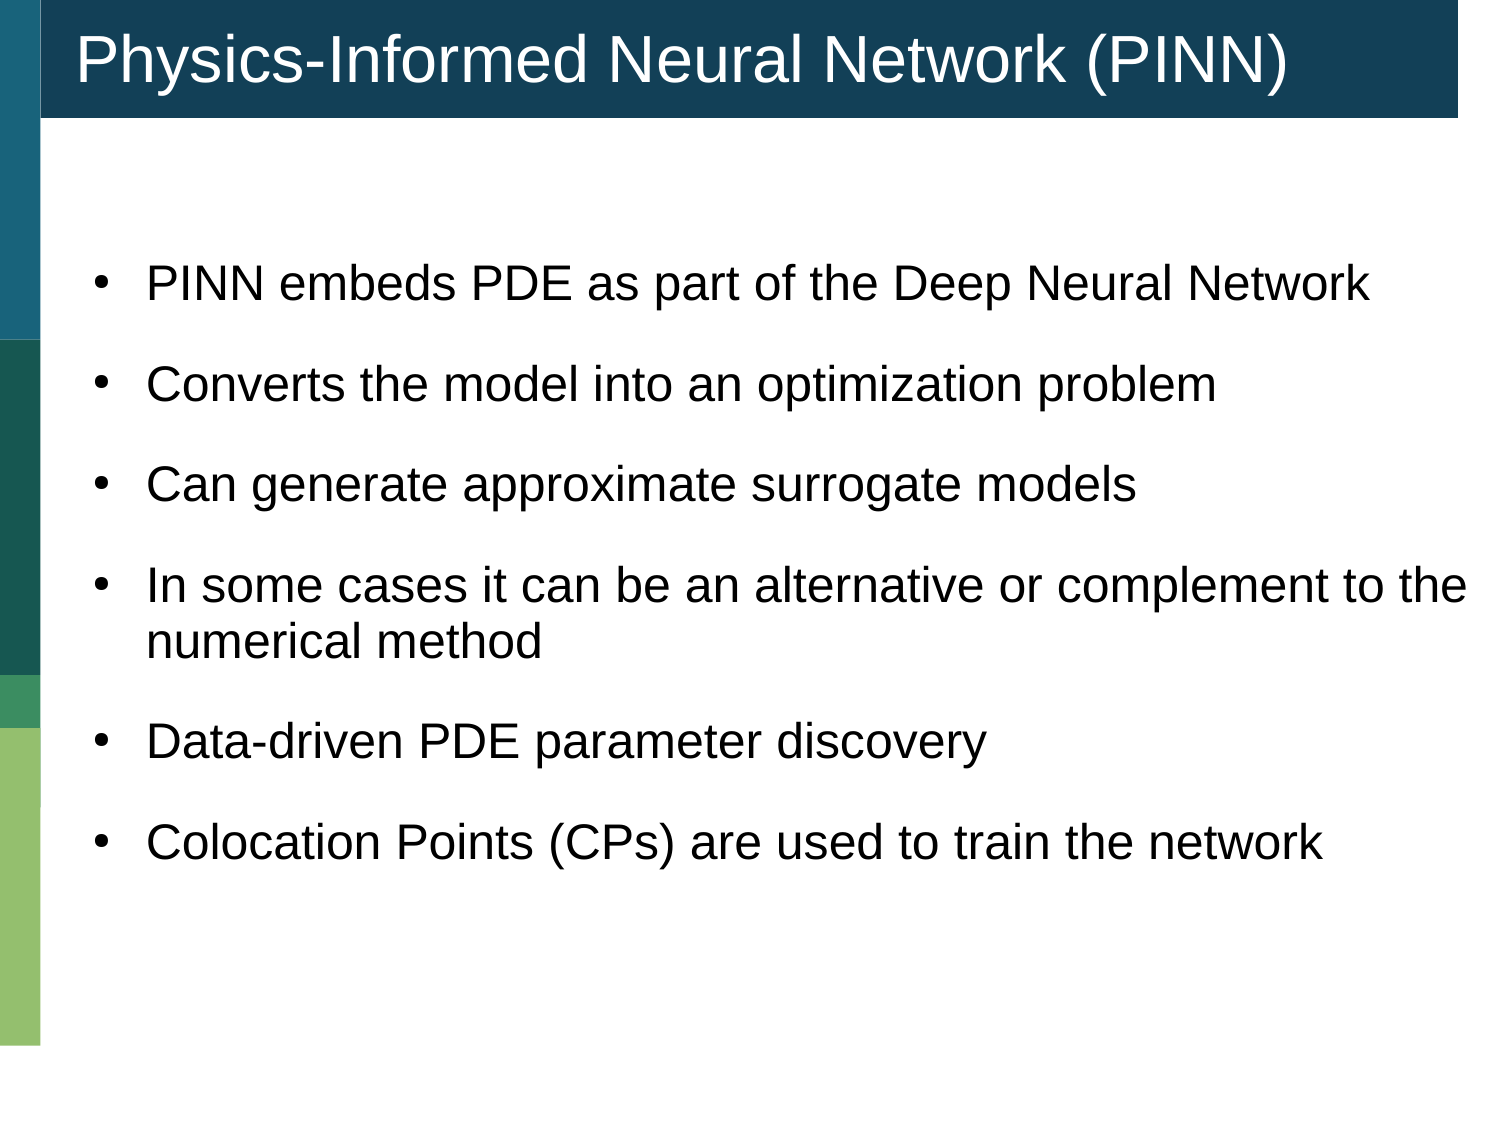

# Physics-Informed Neural Network (PINN)
PINN embeds PDE as part of the Deep Neural Network
Converts the model into an optimization problem
Can generate approximate surrogate models
In some cases it can be an alternative or complement to the numerical method
Data-driven PDE parameter discovery
Colocation Points (CPs) are used to train the network